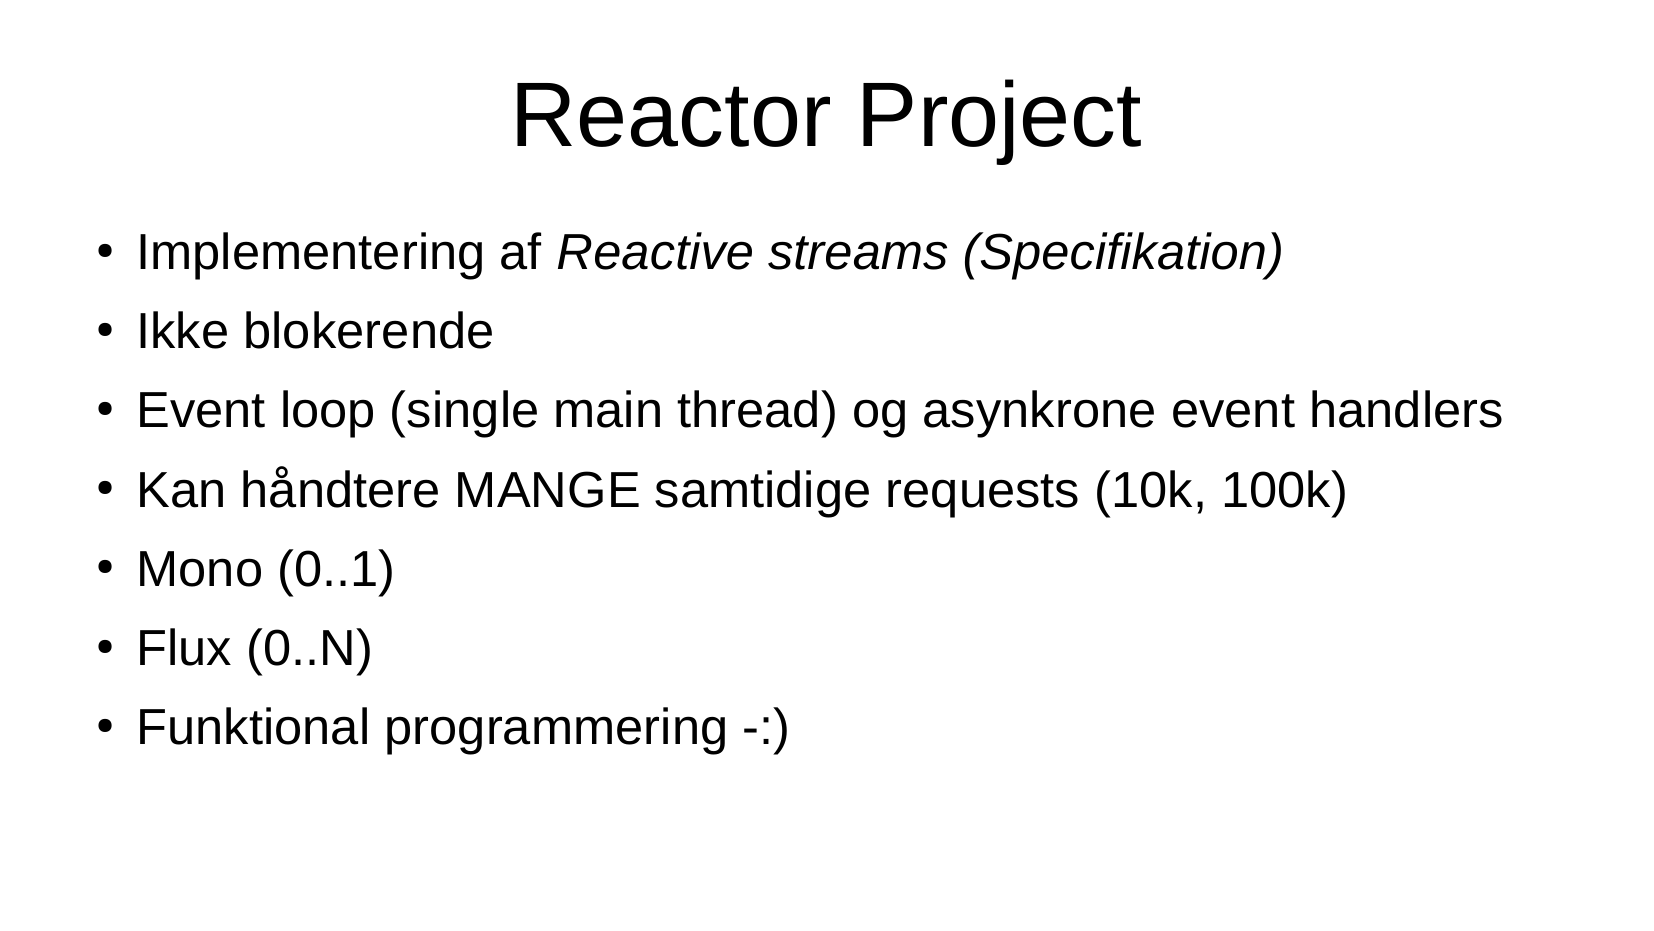

# Reactor Project
Implementering af Reactive streams (Specifikation)
Ikke blokerende
Event loop (single main thread) og asynkrone event handlers
Kan håndtere MANGE samtidige requests (10k, 100k)
Mono (0..1)
Flux (0..N)
Funktional programmering -:)